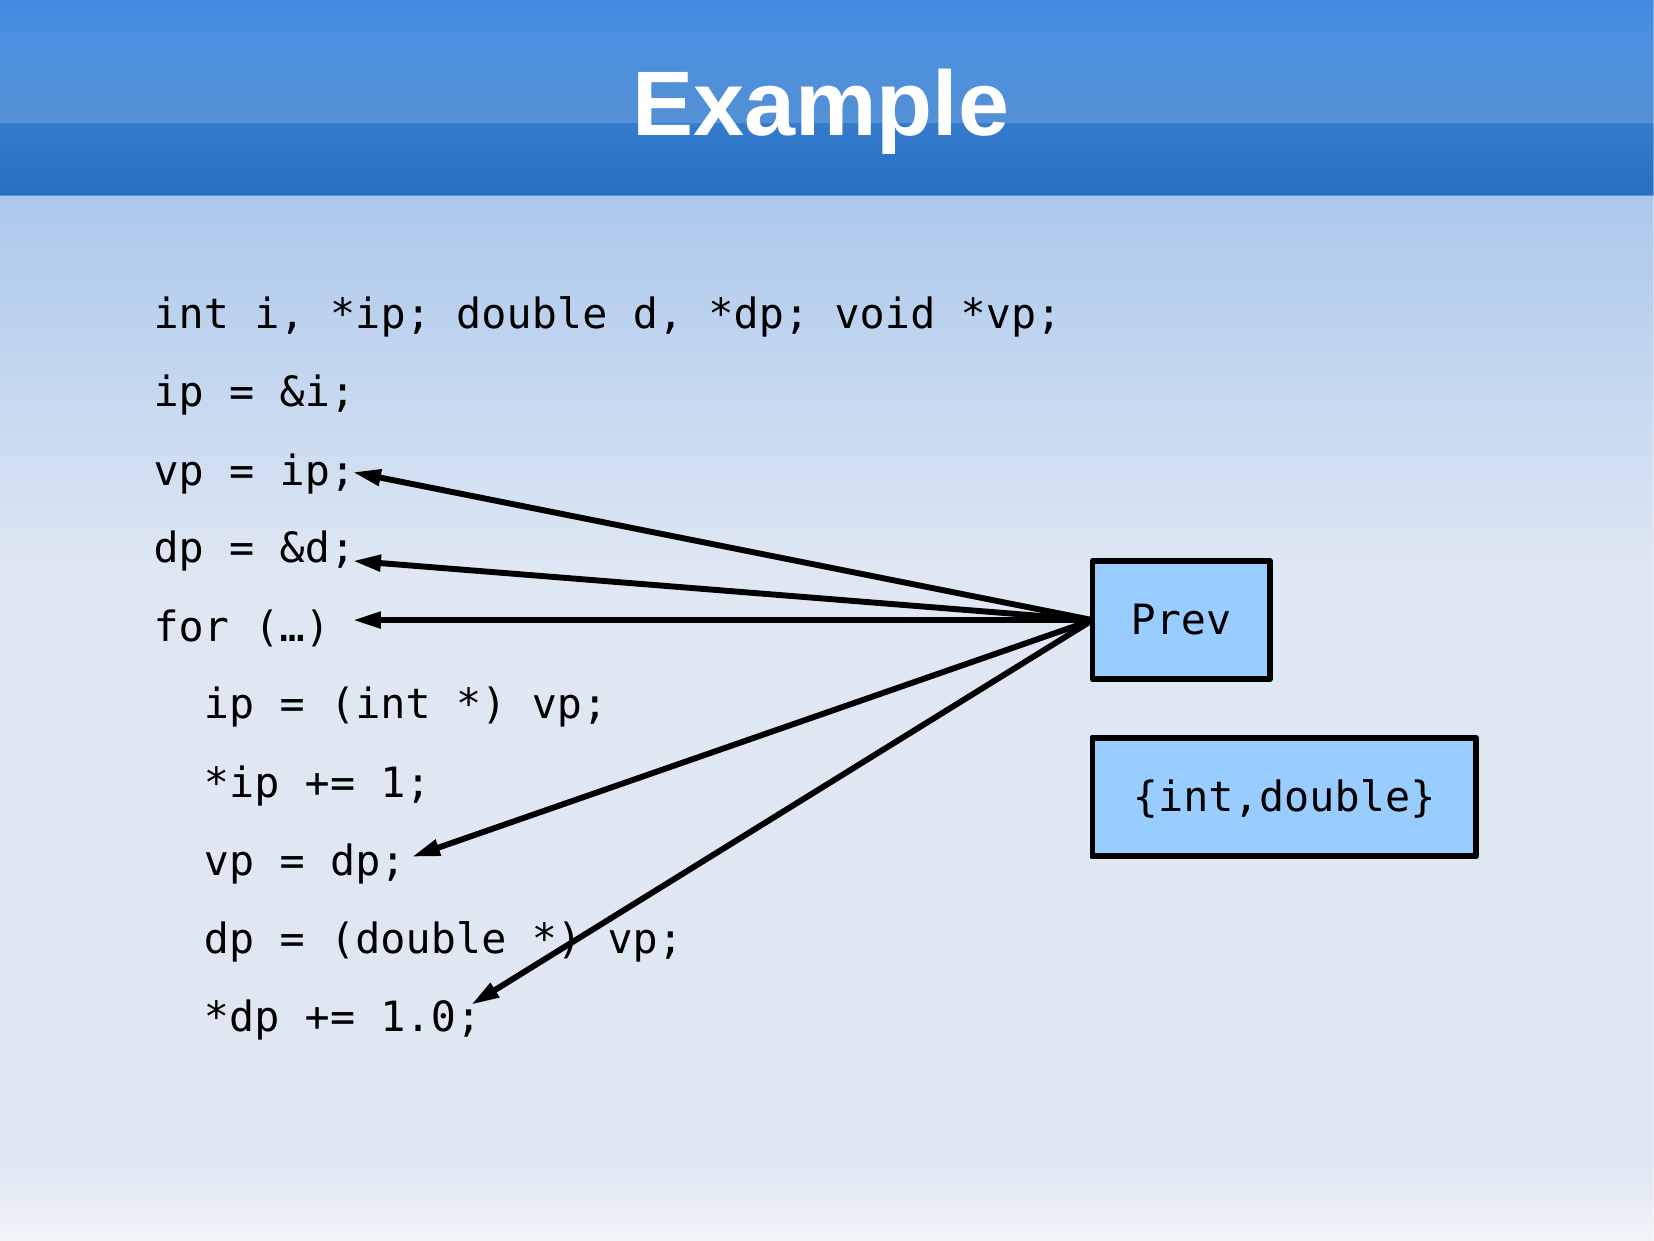

# Example
int i, *ip; double d, *dp; void *vp;
ip = &i;
vp = ip;
dp = &d;
for (…)
 ip = (int *) vp;
 *ip += 1;
 vp = dp;
 dp = (double *) vp;
 *dp += 1.0;
Prev
{}
{double}
{int}
{int,double}